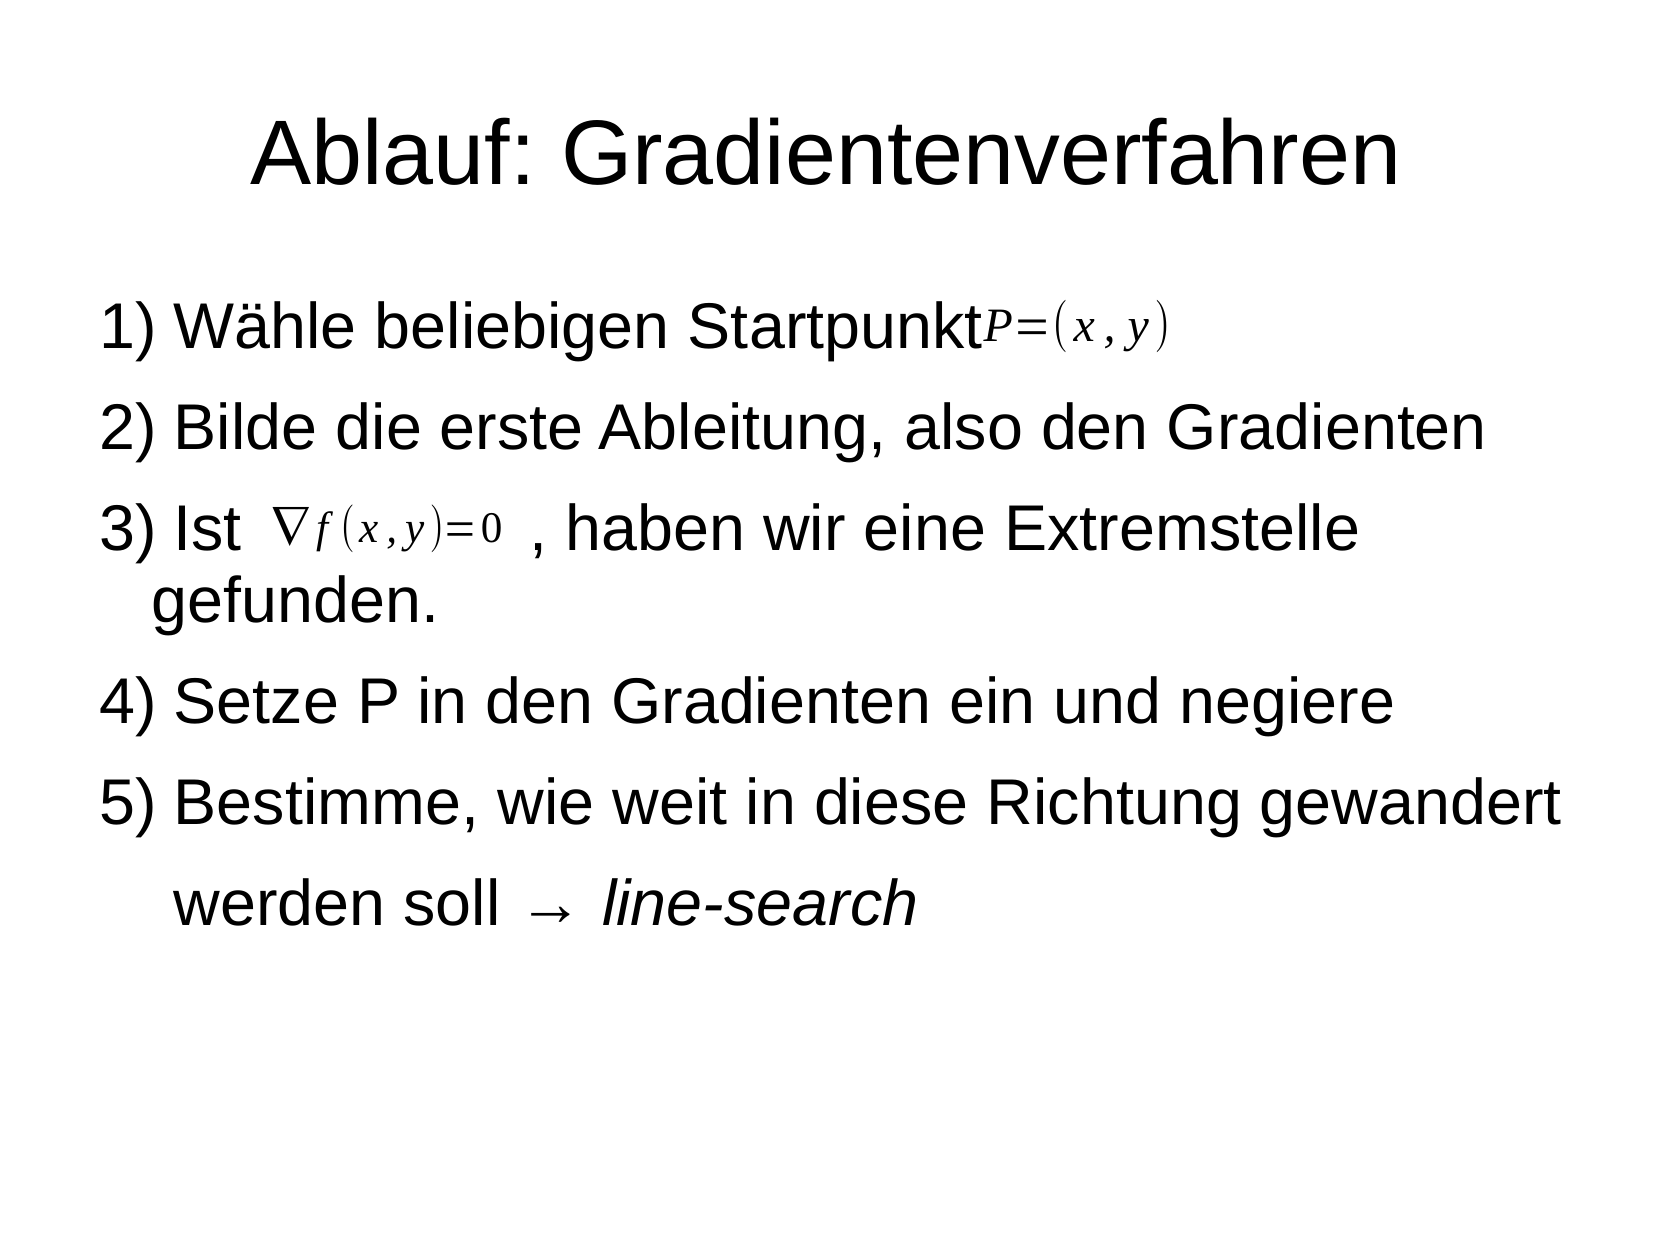

# Ablauf: Gradientenverfahren
 Wähle beliebigen Startpunkt
 Bilde die erste Ableitung, also den Gradienten
 Ist , haben wir eine Extremstelle gefunden.
 Setze P in den Gradienten ein und negiere
 Bestimme, wie weit in diese Richtung gewandert
 werden soll → line-search